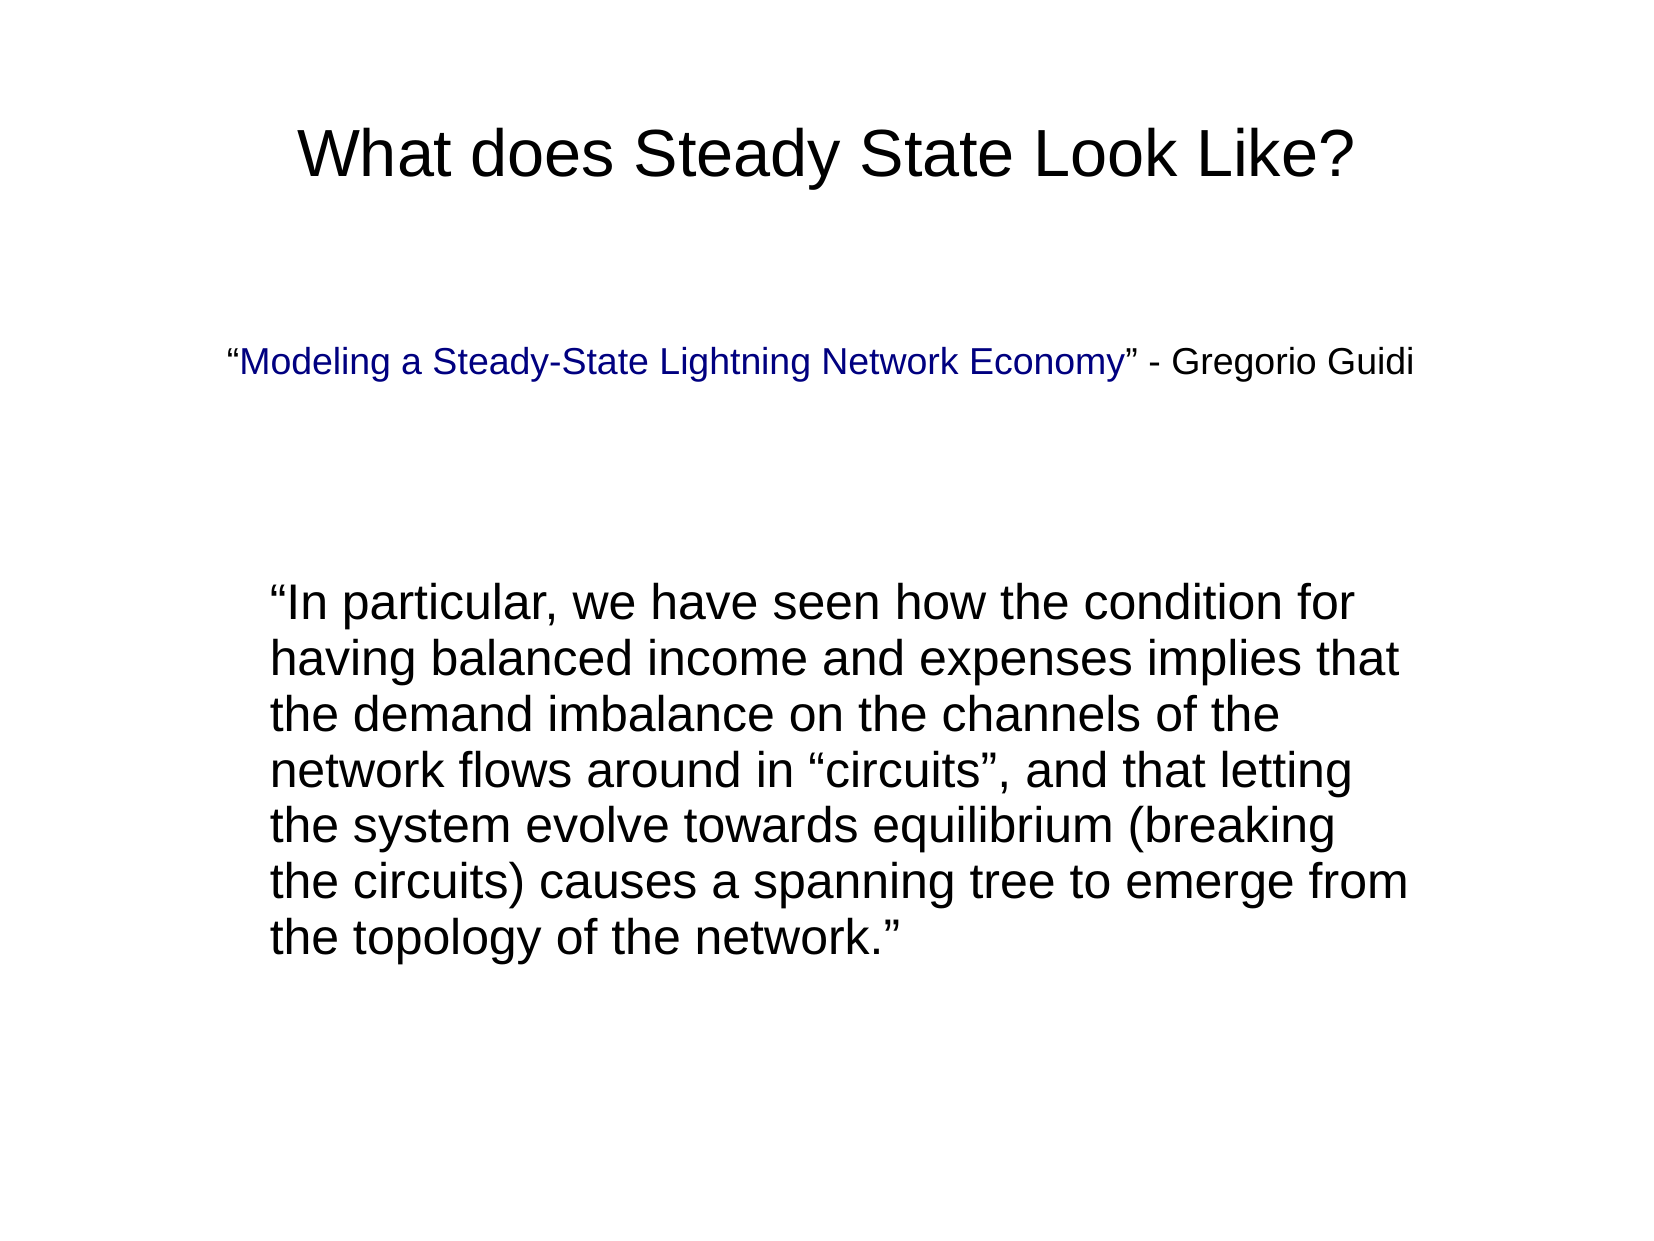

# What does Steady State Look Like?
“Modeling a Steady-State Lightning Network Economy” - Gregorio Guidi
“In particular, we have seen how the condition for having balanced income and expenses implies that the demand imbalance on the channels of the network flows around in “circuits”, and that letting the system evolve towards equilibrium (breaking the circuits) causes a spanning tree to emerge from the topology of the network.”